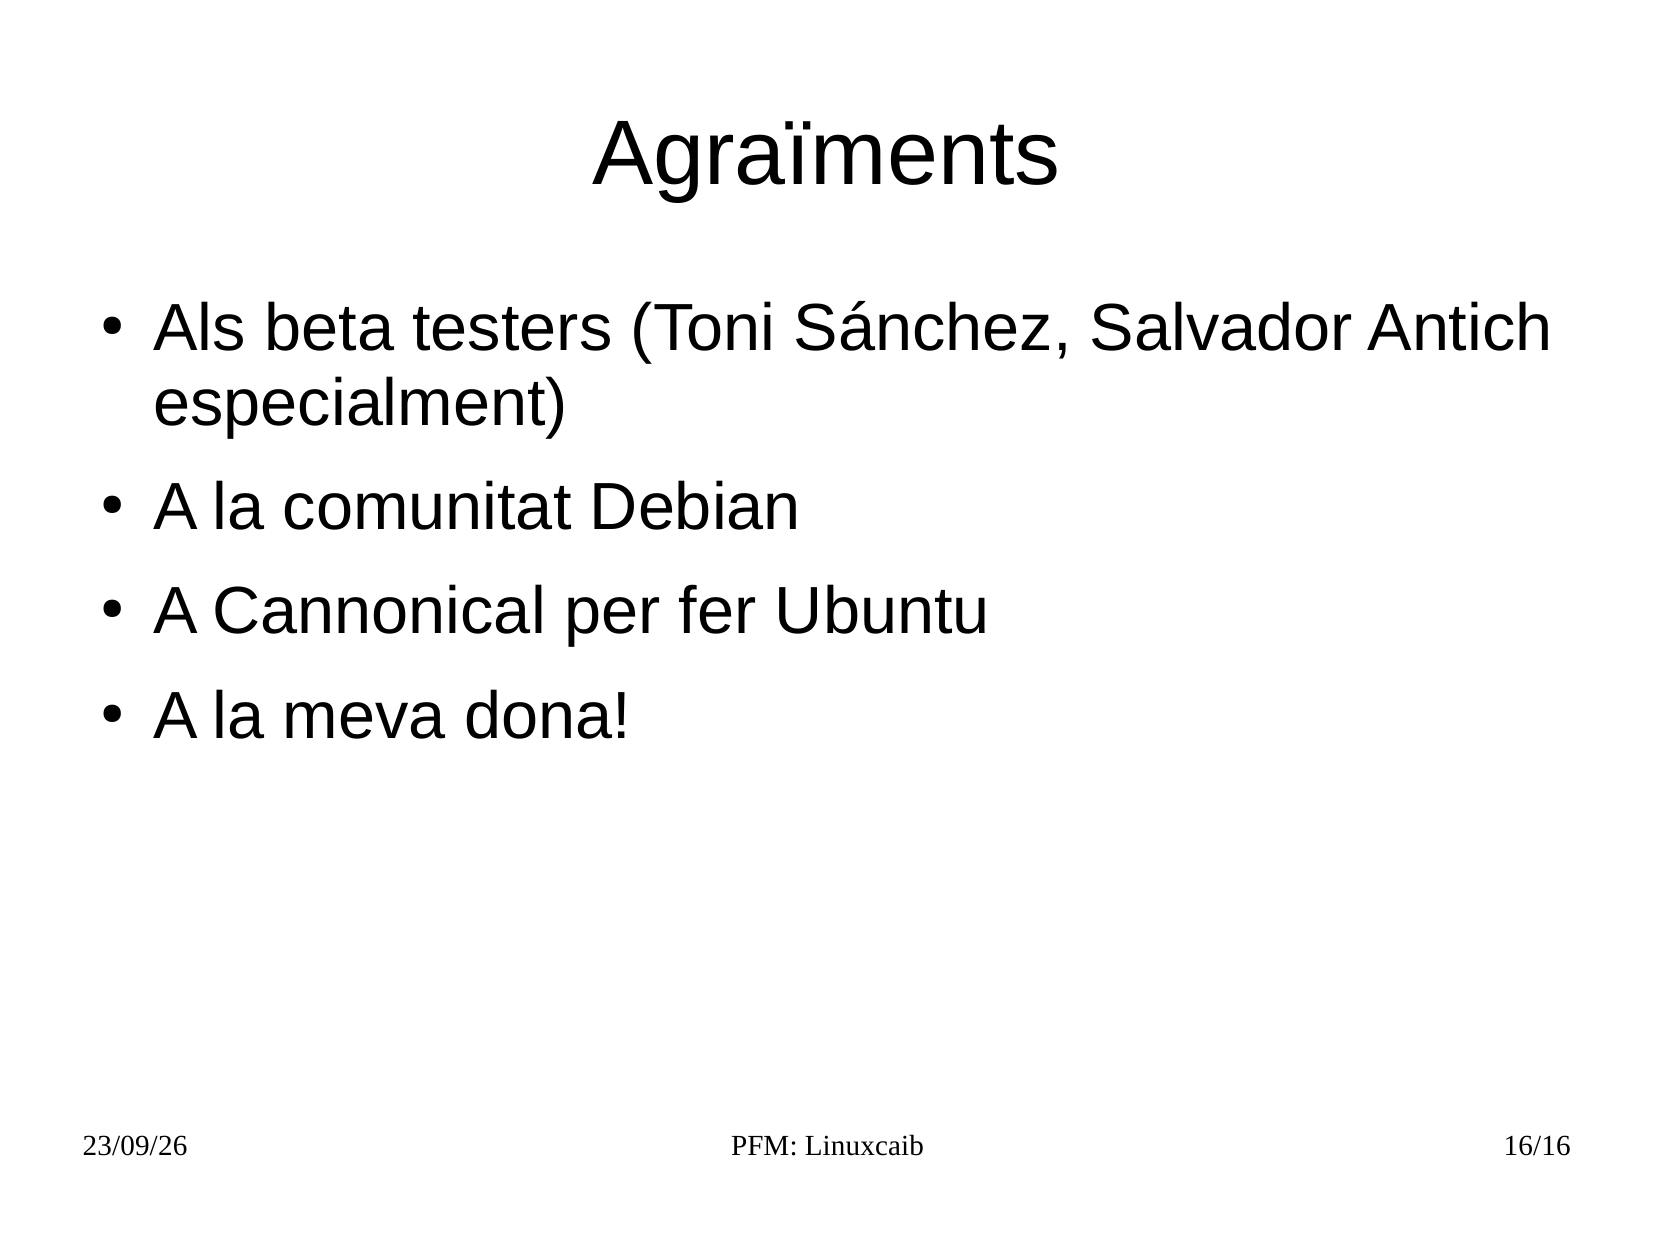

# Agraïments
Als beta testers (Toni Sánchez, Salvador Antich especialment)
A la comunitat Debian
A Cannonical per fer Ubuntu
A la meva dona!
PFM: Linuxcaib
16